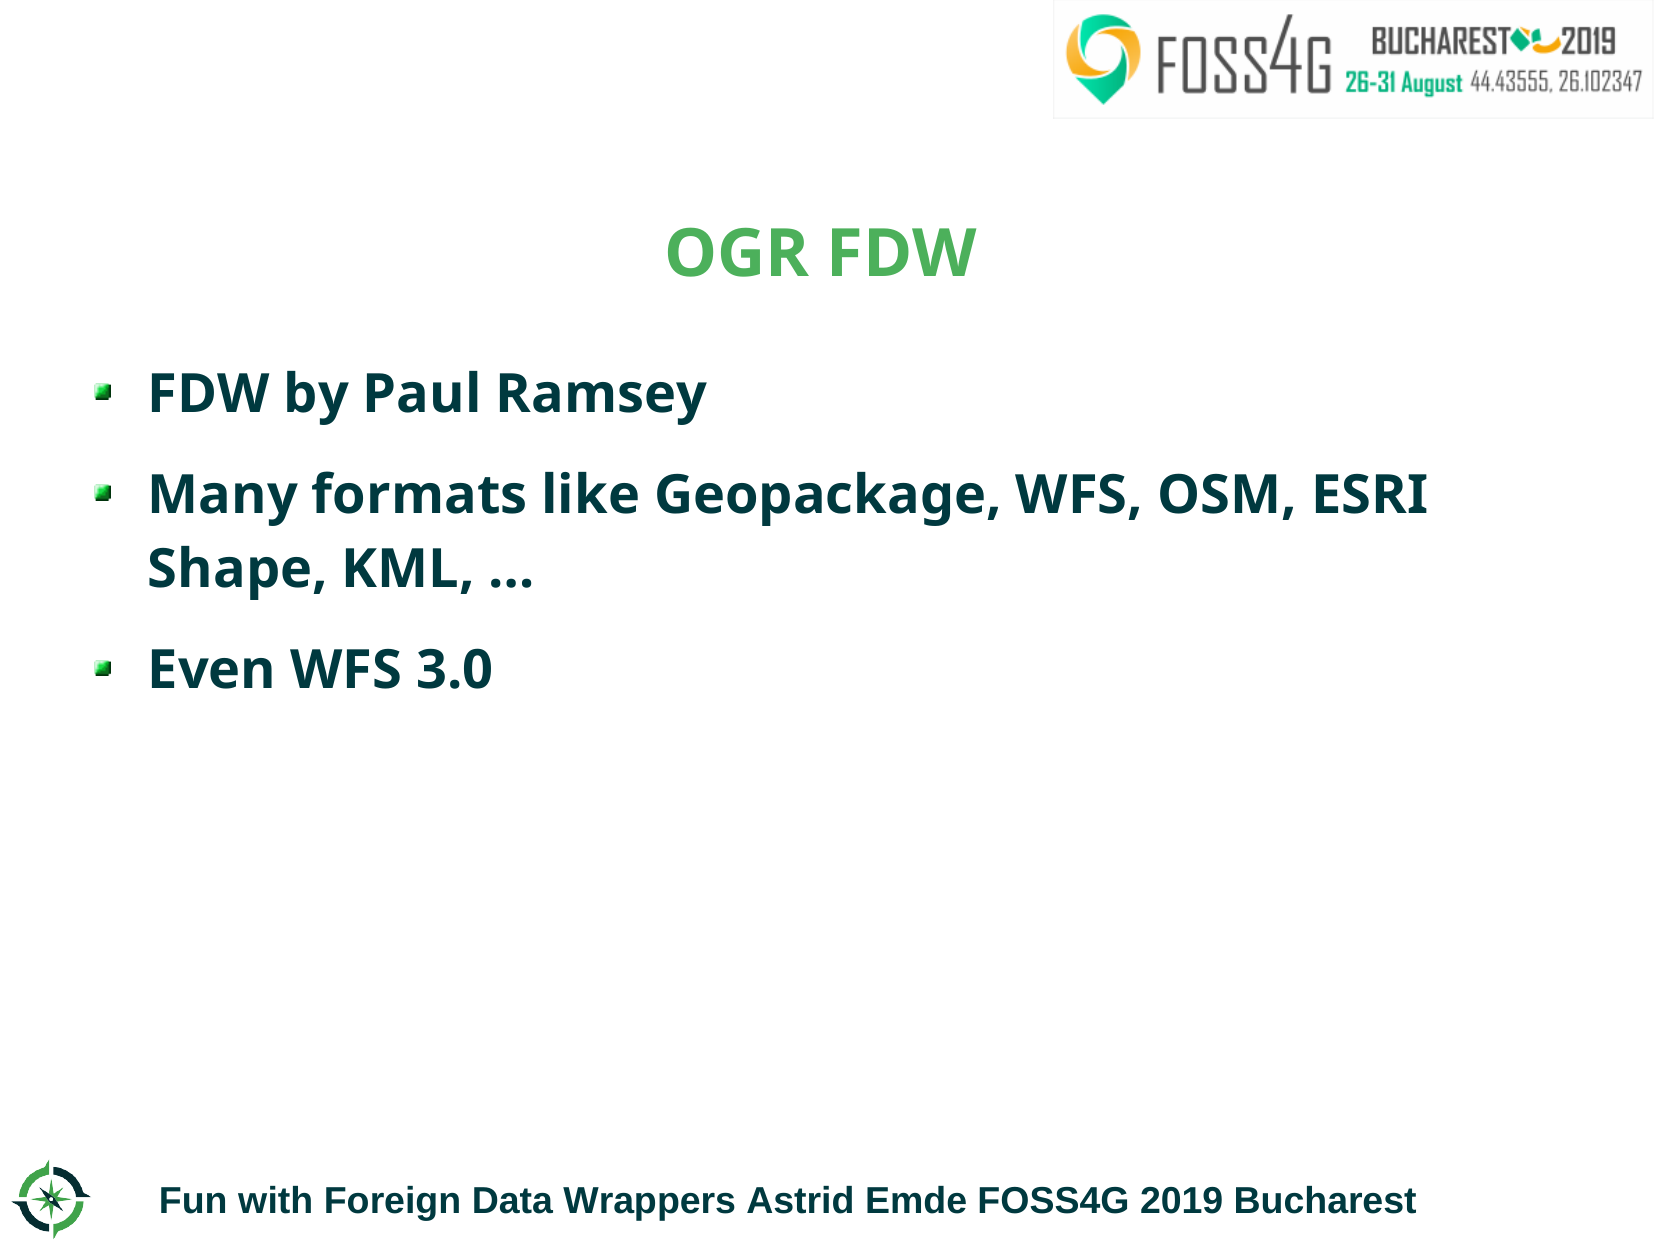

# OGR FDW
FDW by Paul Ramsey
Many formats like Geopackage, WFS, OSM, ESRI Shape, KML, …
Even WFS 3.0